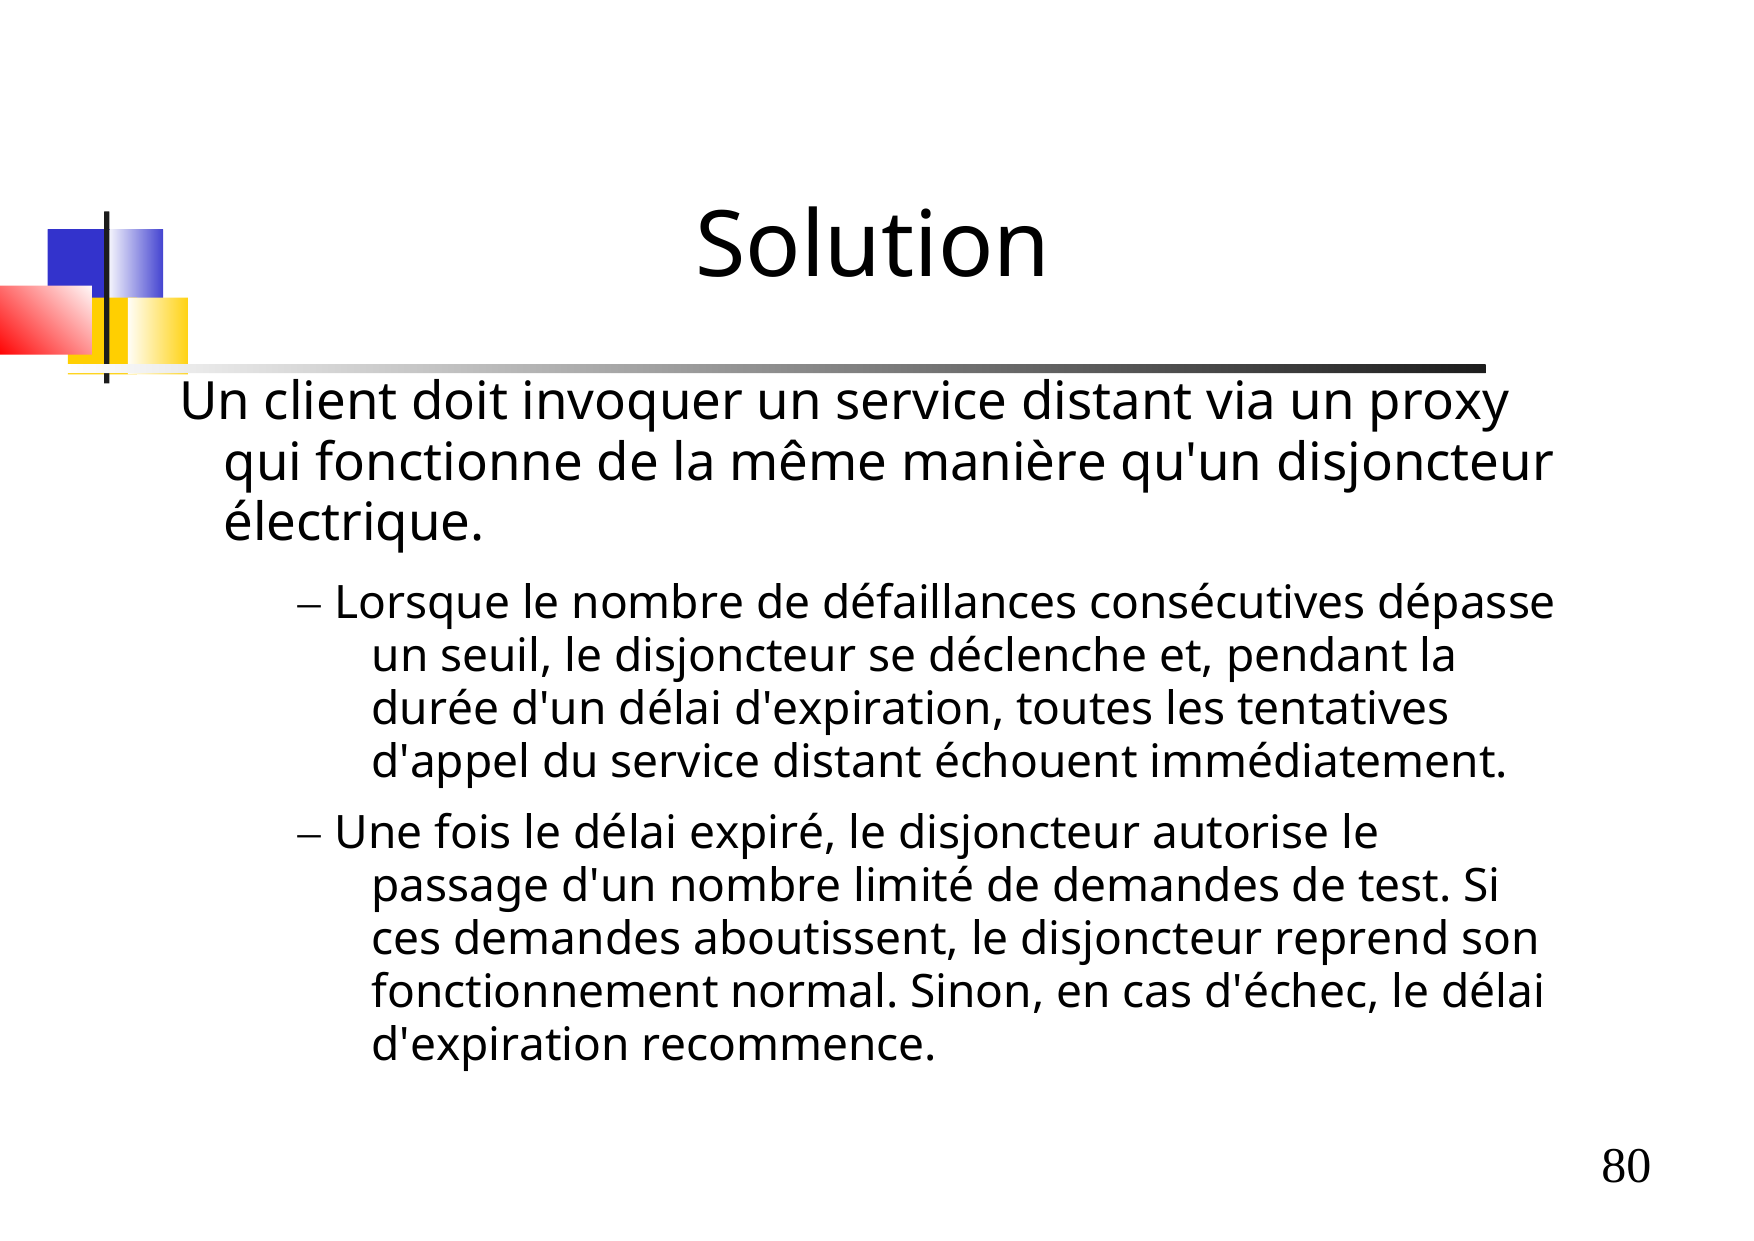

# Solution
Un client doit invoquer un service distant via un proxy qui fonctionne de la même manière qu'un disjoncteur électrique.
Lorsque le nombre de défaillances consécutives dépasse un seuil, le disjoncteur se déclenche et, pendant la durée d'un délai d'expiration, toutes les tentatives d'appel du service distant échouent immédiatement.
Une fois le délai expiré, le disjoncteur autorise le passage d'un nombre limité de demandes de test. Si ces demandes aboutissent, le disjoncteur reprend son fonctionnement normal. Sinon, en cas d'échec, le délai d'expiration recommence.